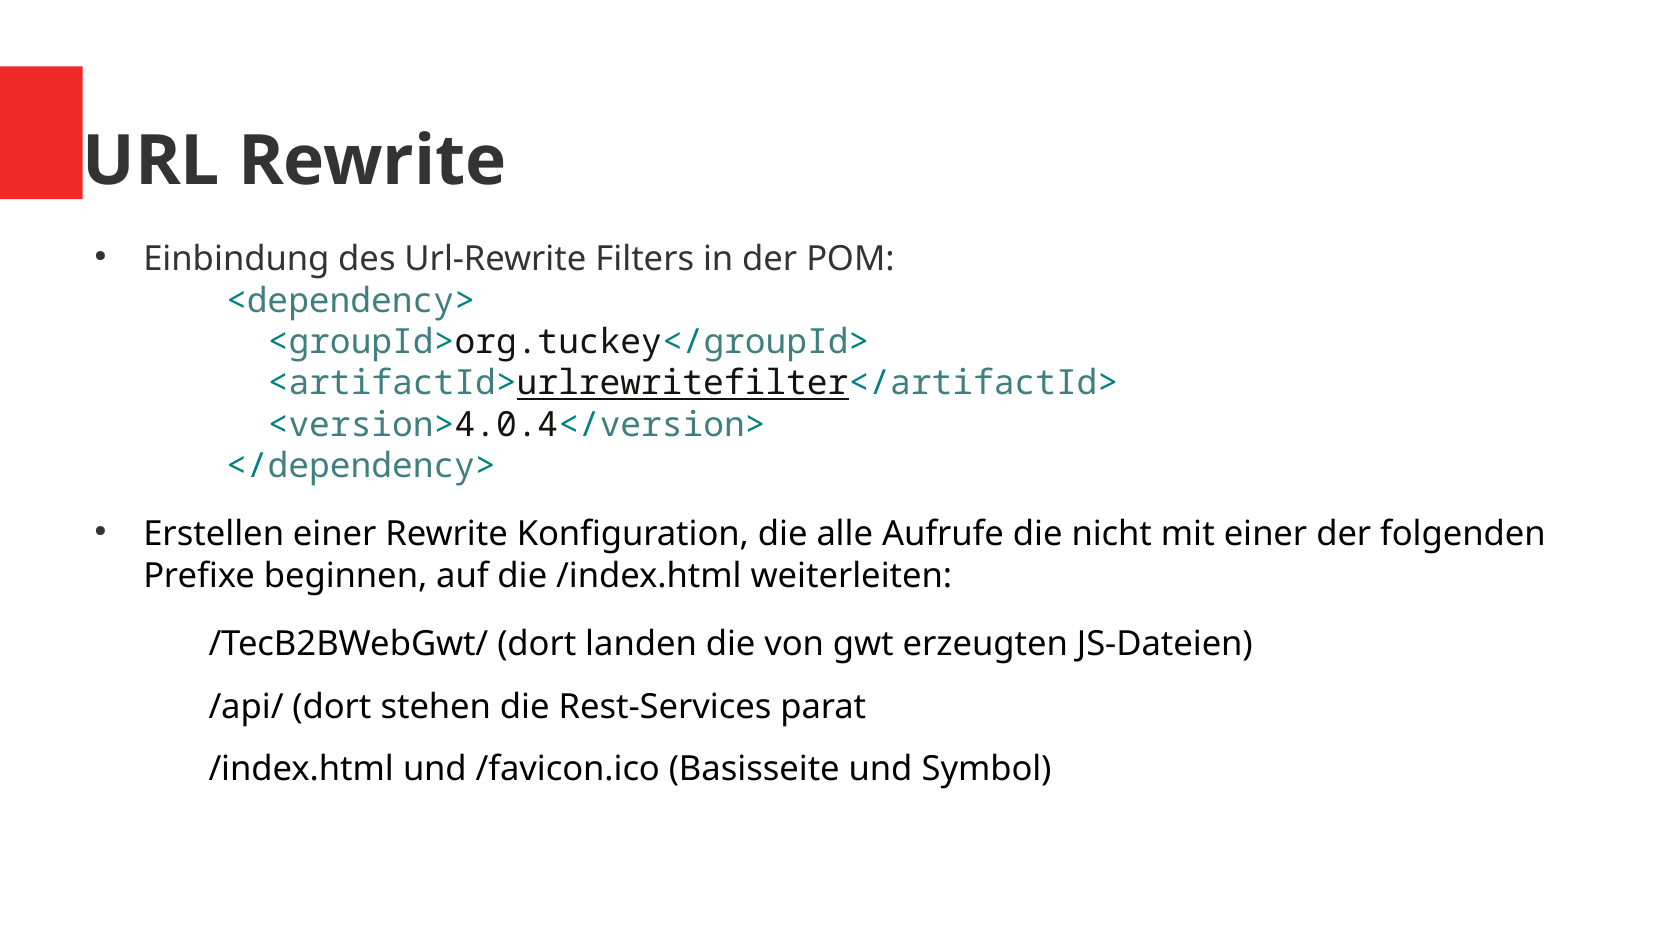

# URL Rewrite
Einbindung des Url-Rewrite Filters in der POM:
 <dependency>
 <groupId>org.tuckey</groupId>
 <artifactId>urlrewritefilter</artifactId>
 <version>4.0.4</version>
 </dependency>
Erstellen einer Rewrite Konfiguration, die alle Aufrufe die nicht mit einer der folgenden Prefixe beginnen, auf die /index.html weiterleiten:
/TecB2BWebGwt/ (dort landen die von gwt erzeugten JS-Dateien)
/api/ (dort stehen die Rest-Services parat
/index.html und /favicon.ico (Basisseite und Symbol)